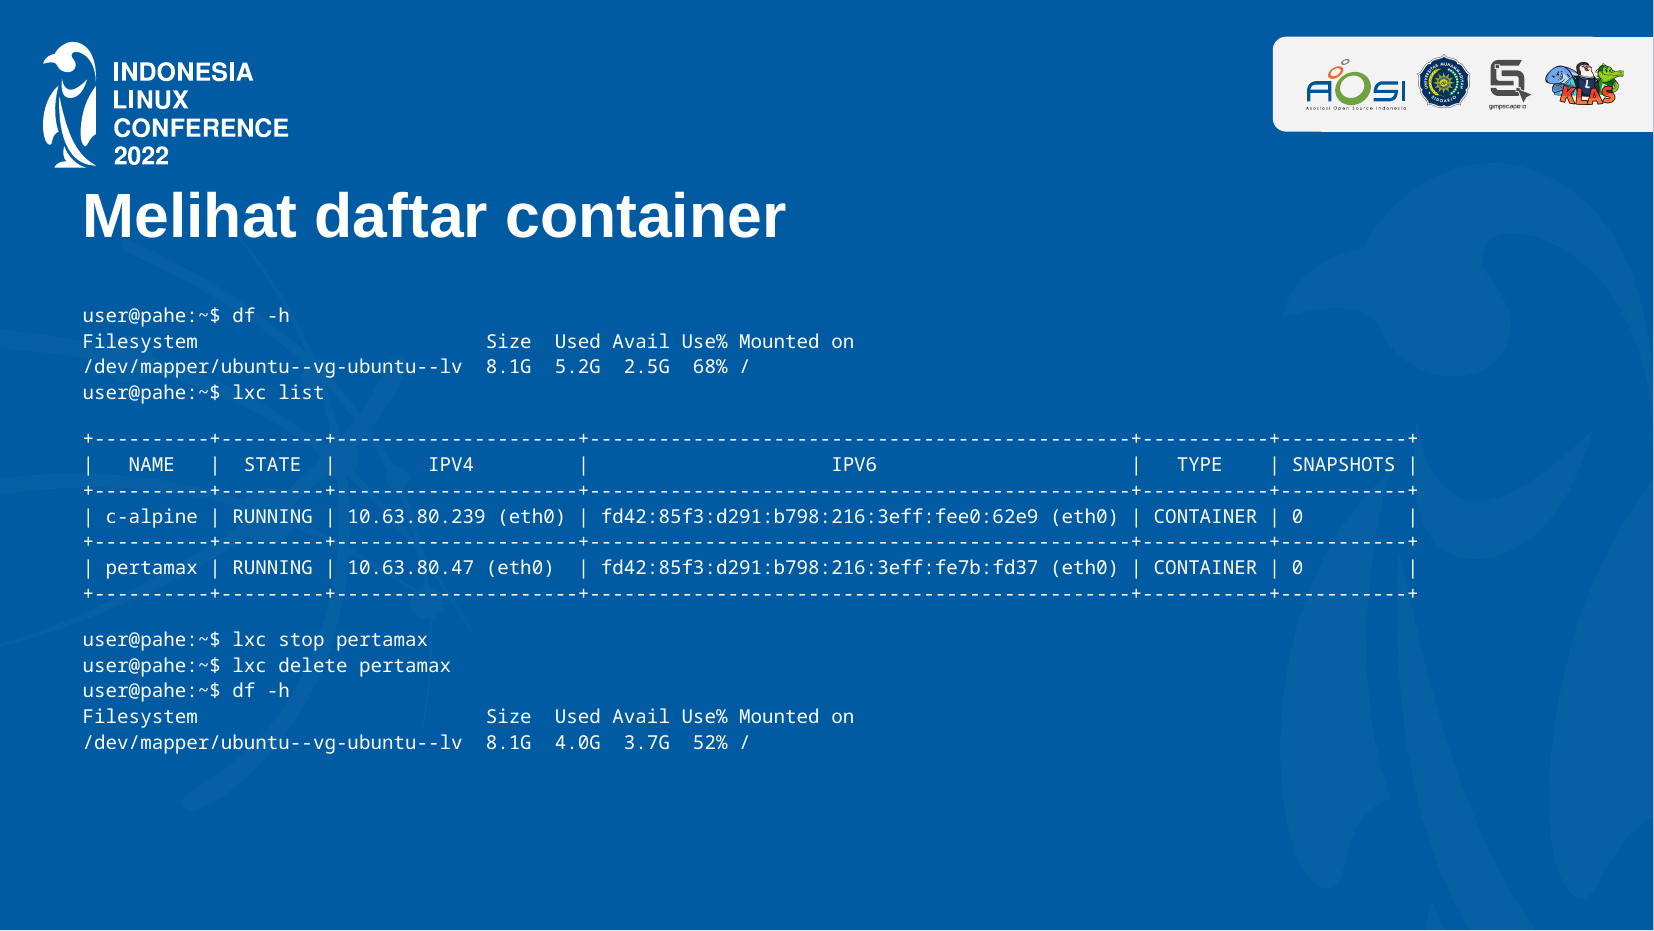

# Melihat daftar container
user@pahe:~$ df -h
Filesystem Size Used Avail Use% Mounted on
/dev/mapper/ubuntu--vg-ubuntu--lv 8.1G 5.2G 2.5G 68% /
user@pahe:~$ lxc list
+----------+---------+---------------------+-----------------------------------------------+-----------+-----------+
| NAME | STATE | IPV4 | IPV6 | TYPE | SNAPSHOTS |
+----------+---------+---------------------+-----------------------------------------------+-----------+-----------+
| c-alpine | RUNNING | 10.63.80.239 (eth0) | fd42:85f3:d291:b798:216:3eff:fee0:62e9 (eth0) | CONTAINER | 0 |
+----------+---------+---------------------+-----------------------------------------------+-----------+-----------+
| pertamax | RUNNING | 10.63.80.47 (eth0) | fd42:85f3:d291:b798:216:3eff:fe7b:fd37 (eth0) | CONTAINER | 0 |
+----------+---------+---------------------+-----------------------------------------------+-----------+-----------+
user@pahe:~$ lxc stop pertamax
user@pahe:~$ lxc delete pertamax
user@pahe:~$ df -h
Filesystem Size Used Avail Use% Mounted on
/dev/mapper/ubuntu--vg-ubuntu--lv 8.1G 4.0G 3.7G 52% /